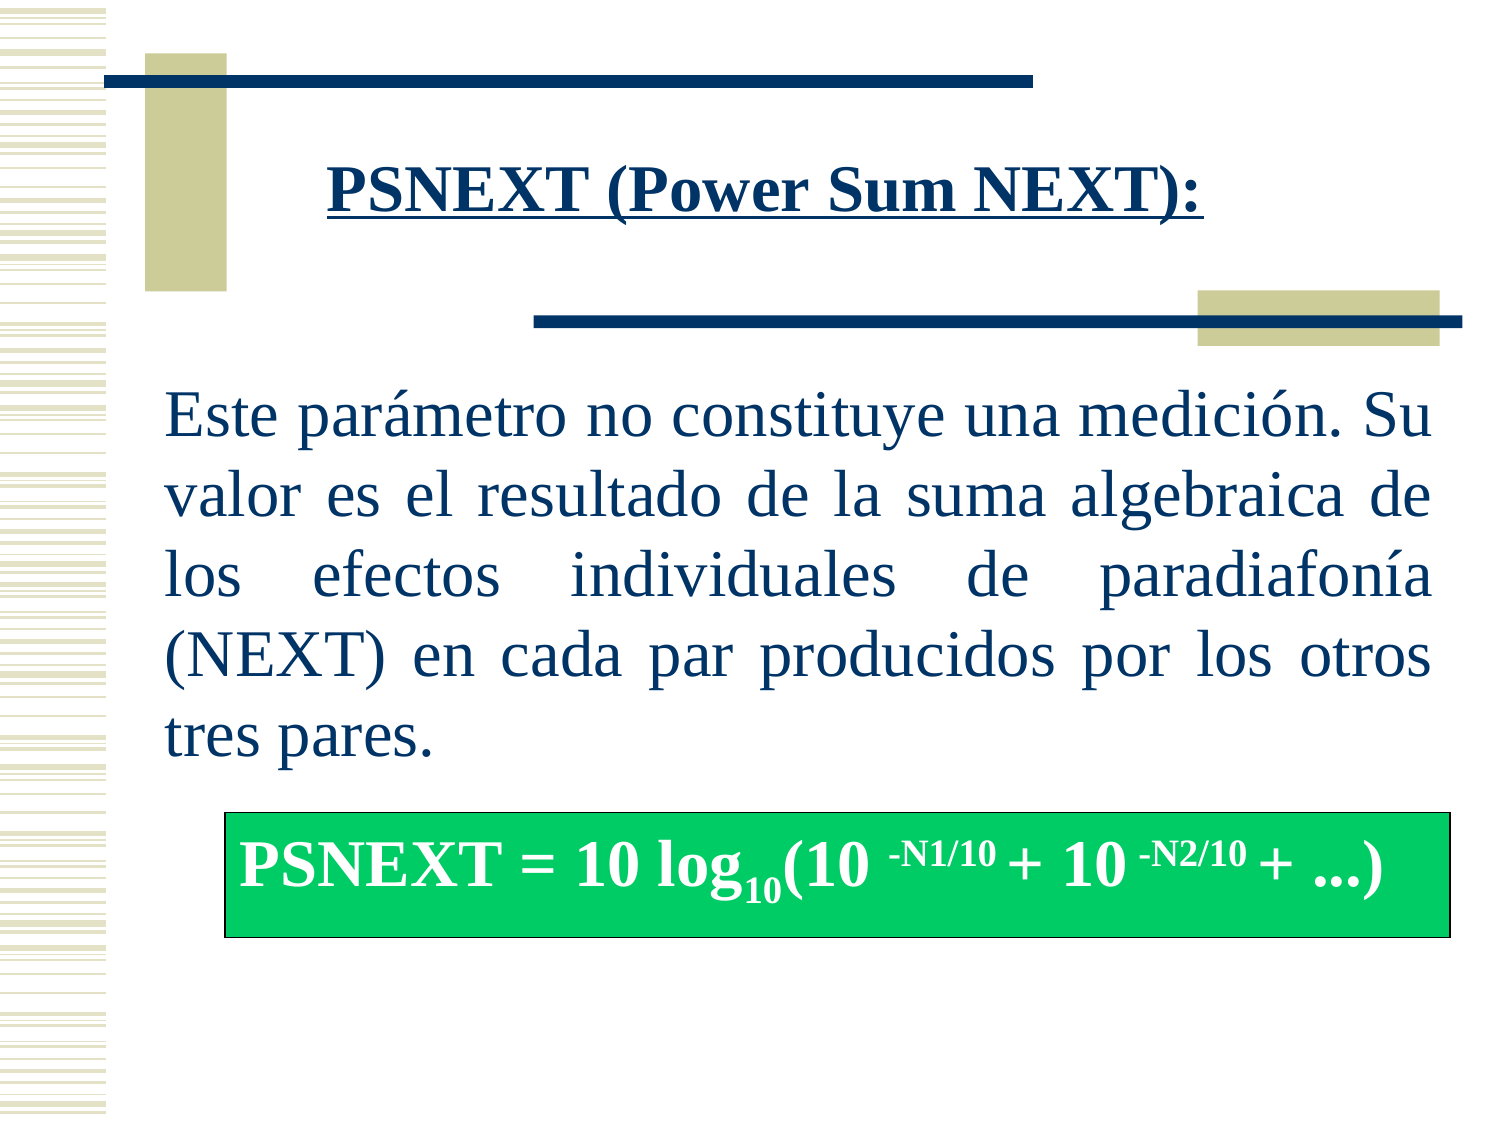

PSNEXT (Power Sum NEXT):
Este parámetro no constituye una medición. Su valor es el resultado de la suma algebraica de los efectos individuales de paradiafonía (NEXT) en cada par producidos por los otros tres pares.
PSNEXT = 10 log10(10 -N1/10 + 10 -N2/10 + ...)